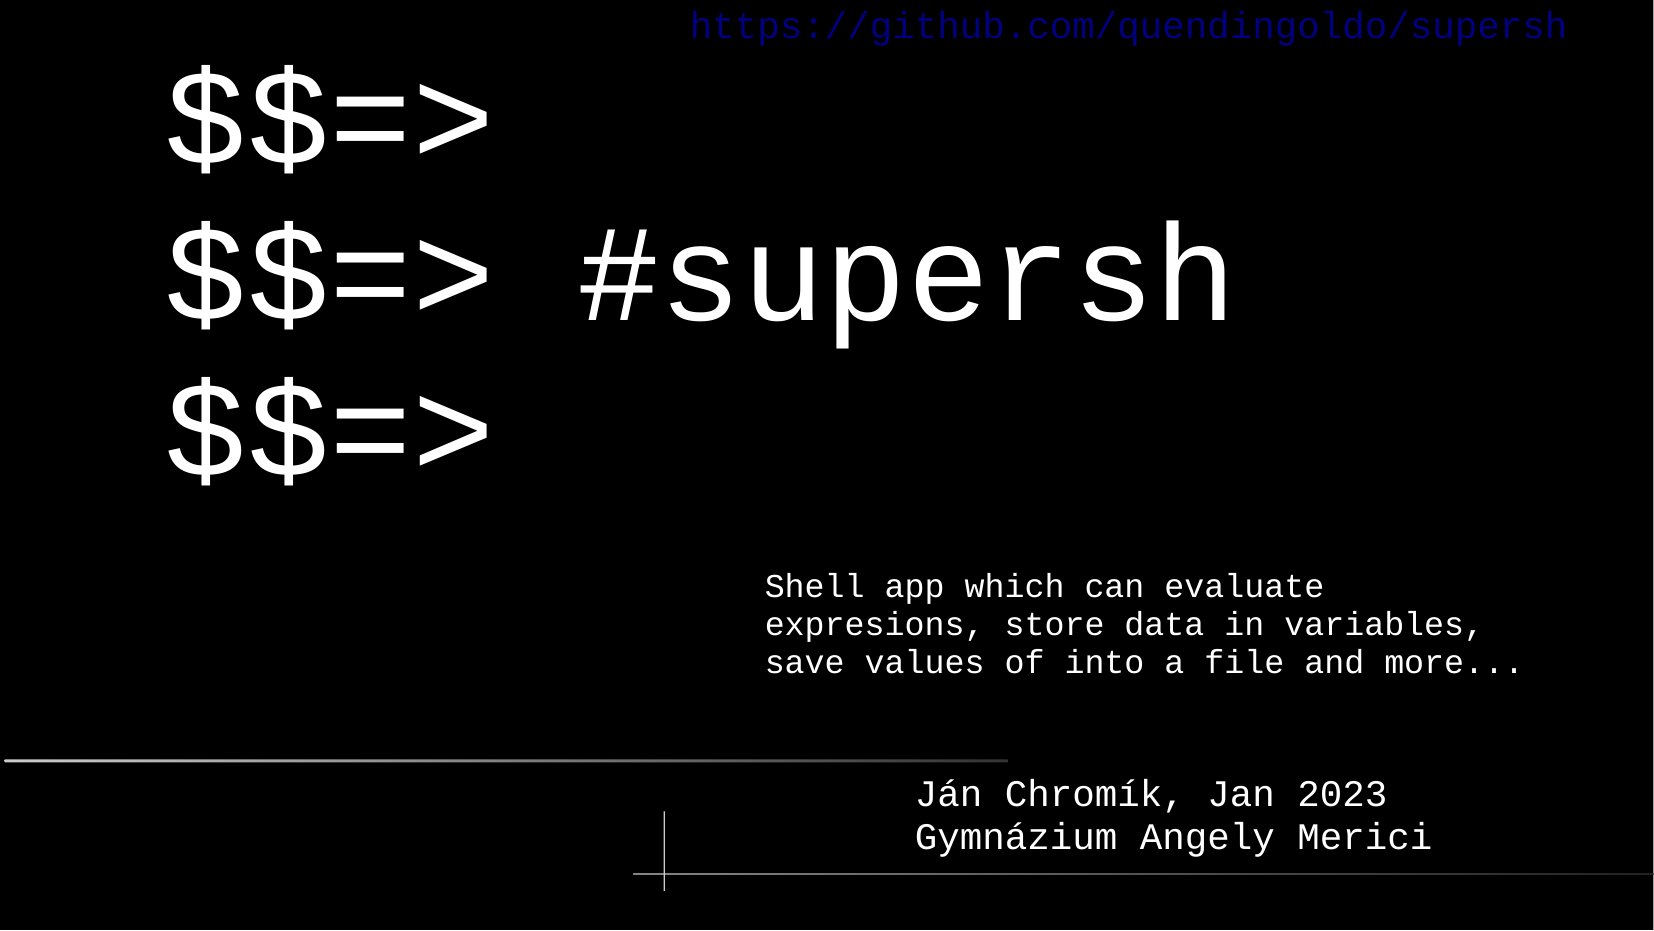

https://github.com/quendingoldo/supersh
$$=>
$$=> #supersh
$$=>
Shell app which can evaluate expresions, store data in variables, save values of into a file and more...
Ján Chromík, Jan 2023
Gymnázium Angely Merici